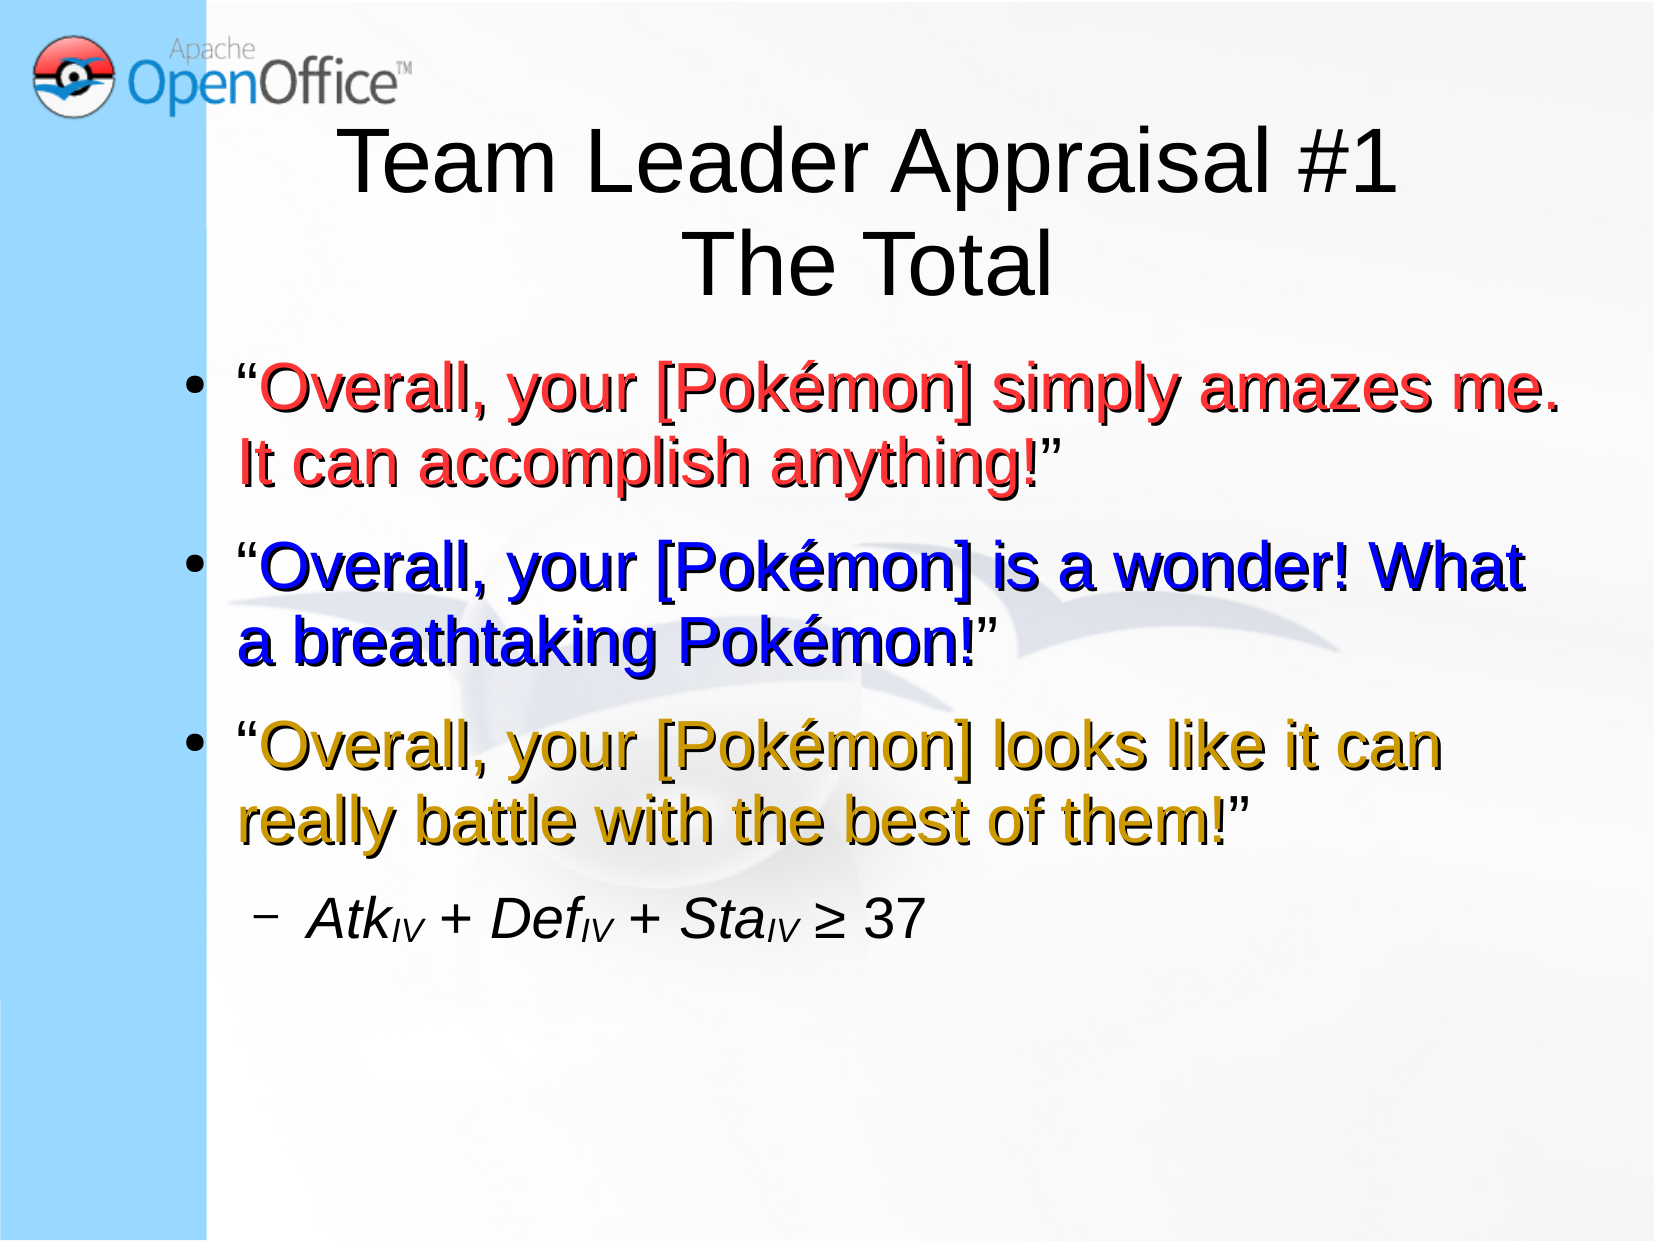

# Team Leader Appraisal #1 The Total
“Overall, your [Pokémon] simply amazes me. It can accomplish anything!”
“Overall, your [Pokémon] is a wonder! What a breathtaking Pokémon!”
“Overall, your [Pokémon] looks like it can really battle with the best of them!”
AtkIV + DefIV + StaIV ≥ 37